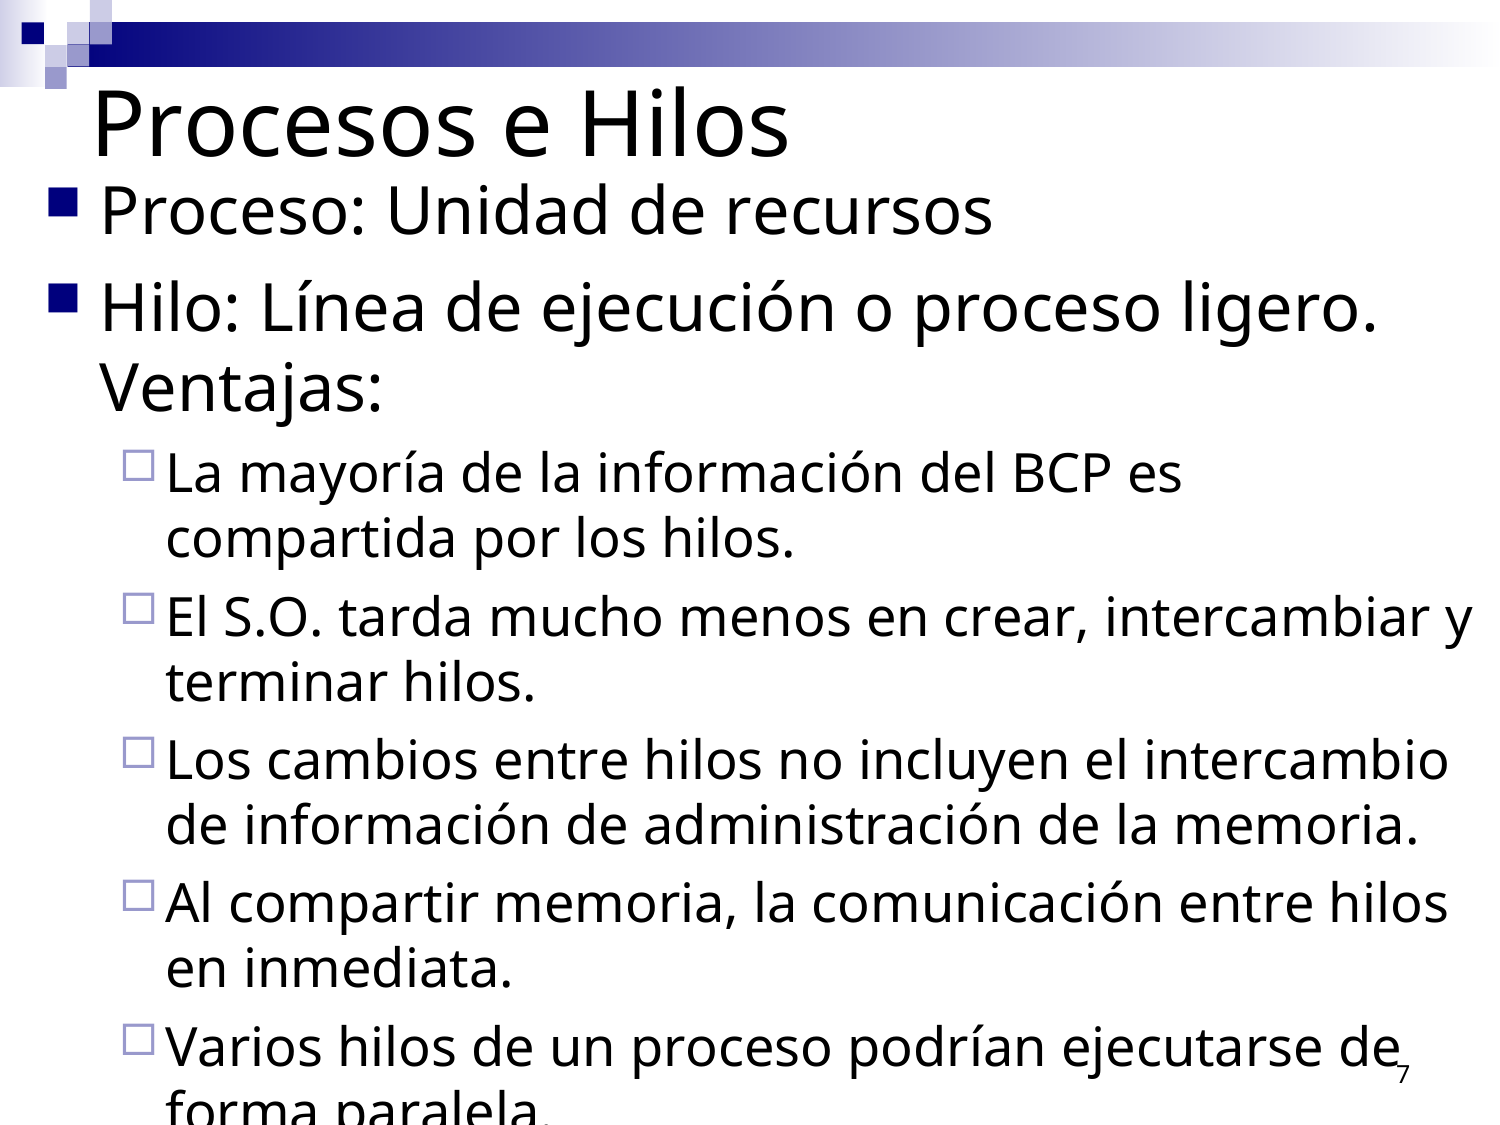

Procesos e Hilos
Proceso: Unidad de recursos
Hilo: Línea de ejecución o proceso ligero. Ventajas:
La mayoría de la información del BCP es compartida por los hilos.
El S.O. tarda mucho menos en crear, intercambiar y terminar hilos.
Los cambios entre hilos no incluyen el intercambio de información de administración de la memoria.
Al compartir memoria, la comunicación entre hilos en inmediata.
Varios hilos de un proceso podrían ejecutarse de forma paralela.